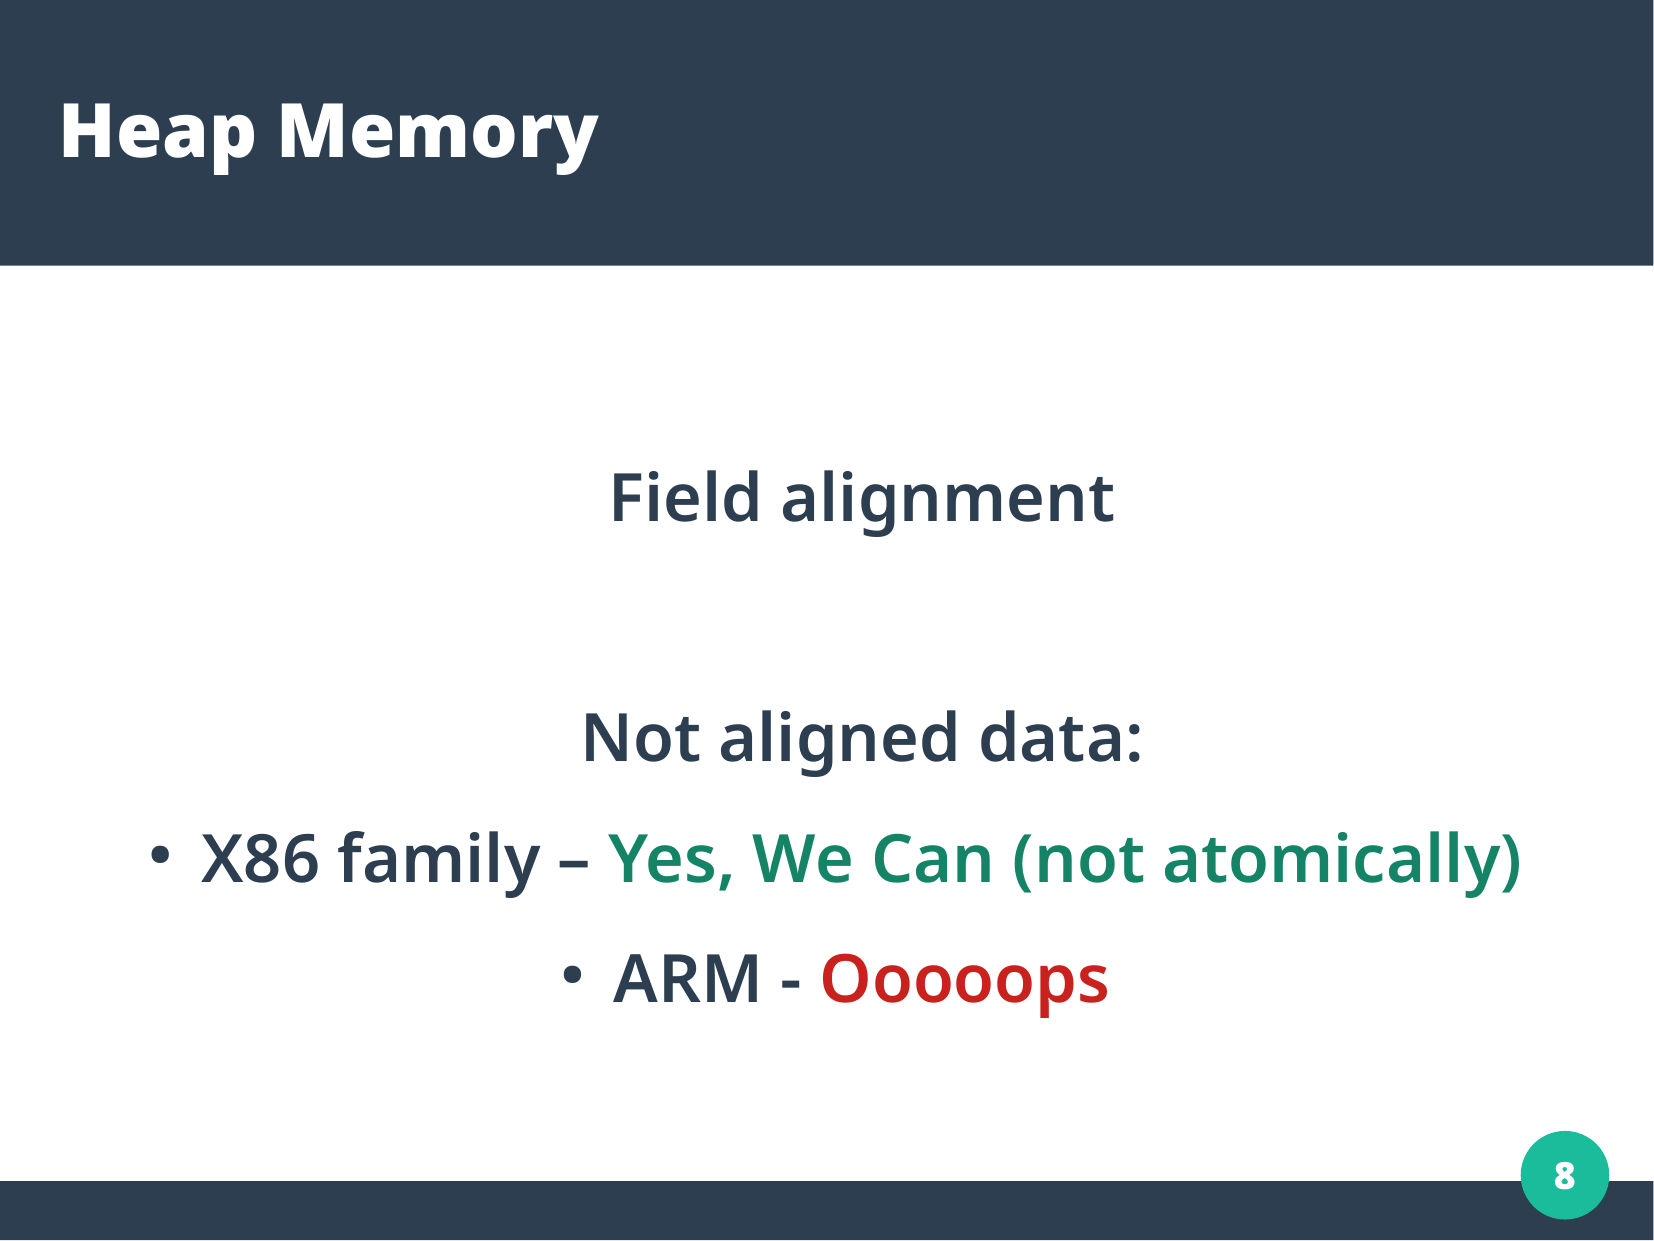

# Heap Memory
Field alignment
Not aligned data:
X86 family – Yes, We Can (not atomically)
ARM - Ooooops
8